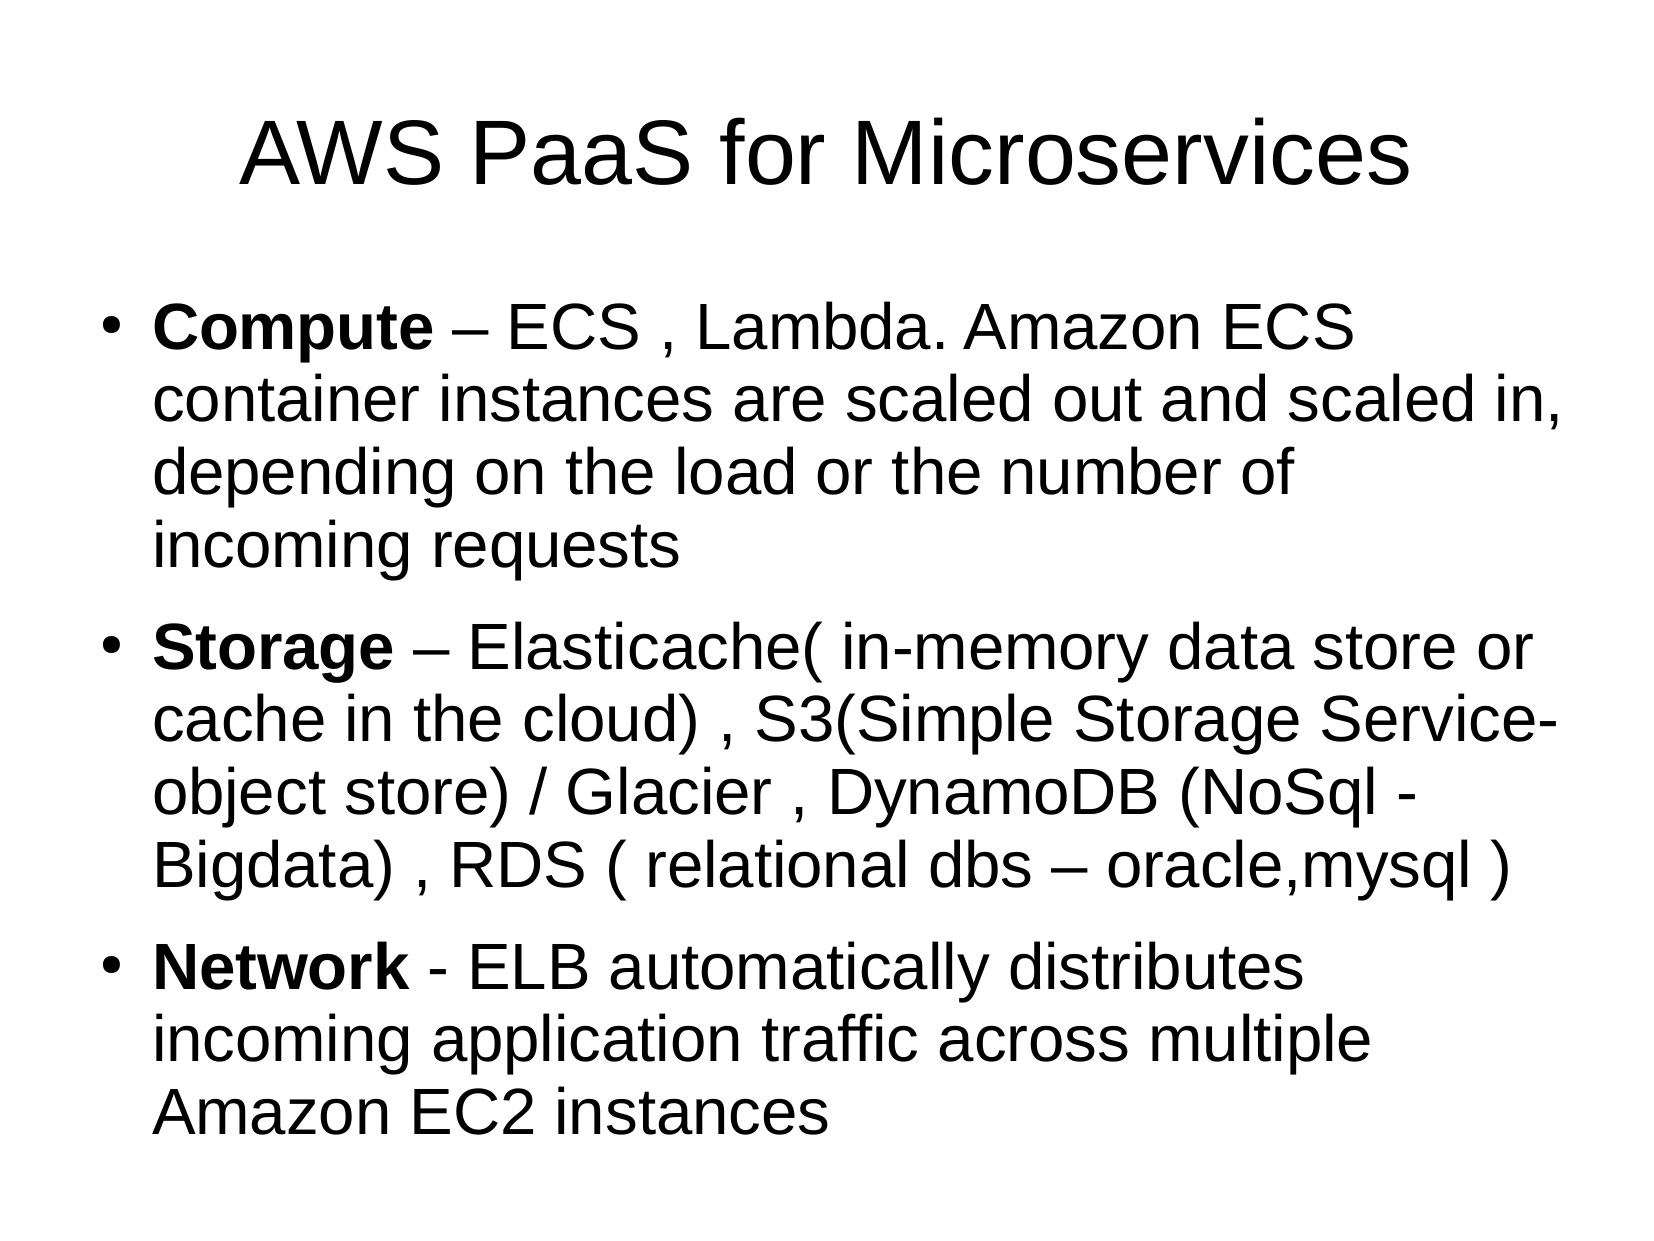

# AWS PaaS for Microservices
Compute – ECS , Lambda. Amazon ECS container instances are scaled out and scaled in, depending on the load or the number of incoming requests
Storage – Elasticache( in-memory data store or cache in the cloud) , S3(Simple Storage Service-object store) / Glacier , DynamoDB (NoSql - Bigdata) , RDS ( relational dbs – oracle,mysql )
Network - ELB automatically distributes incoming application traffic across multiple Amazon EC2 instances